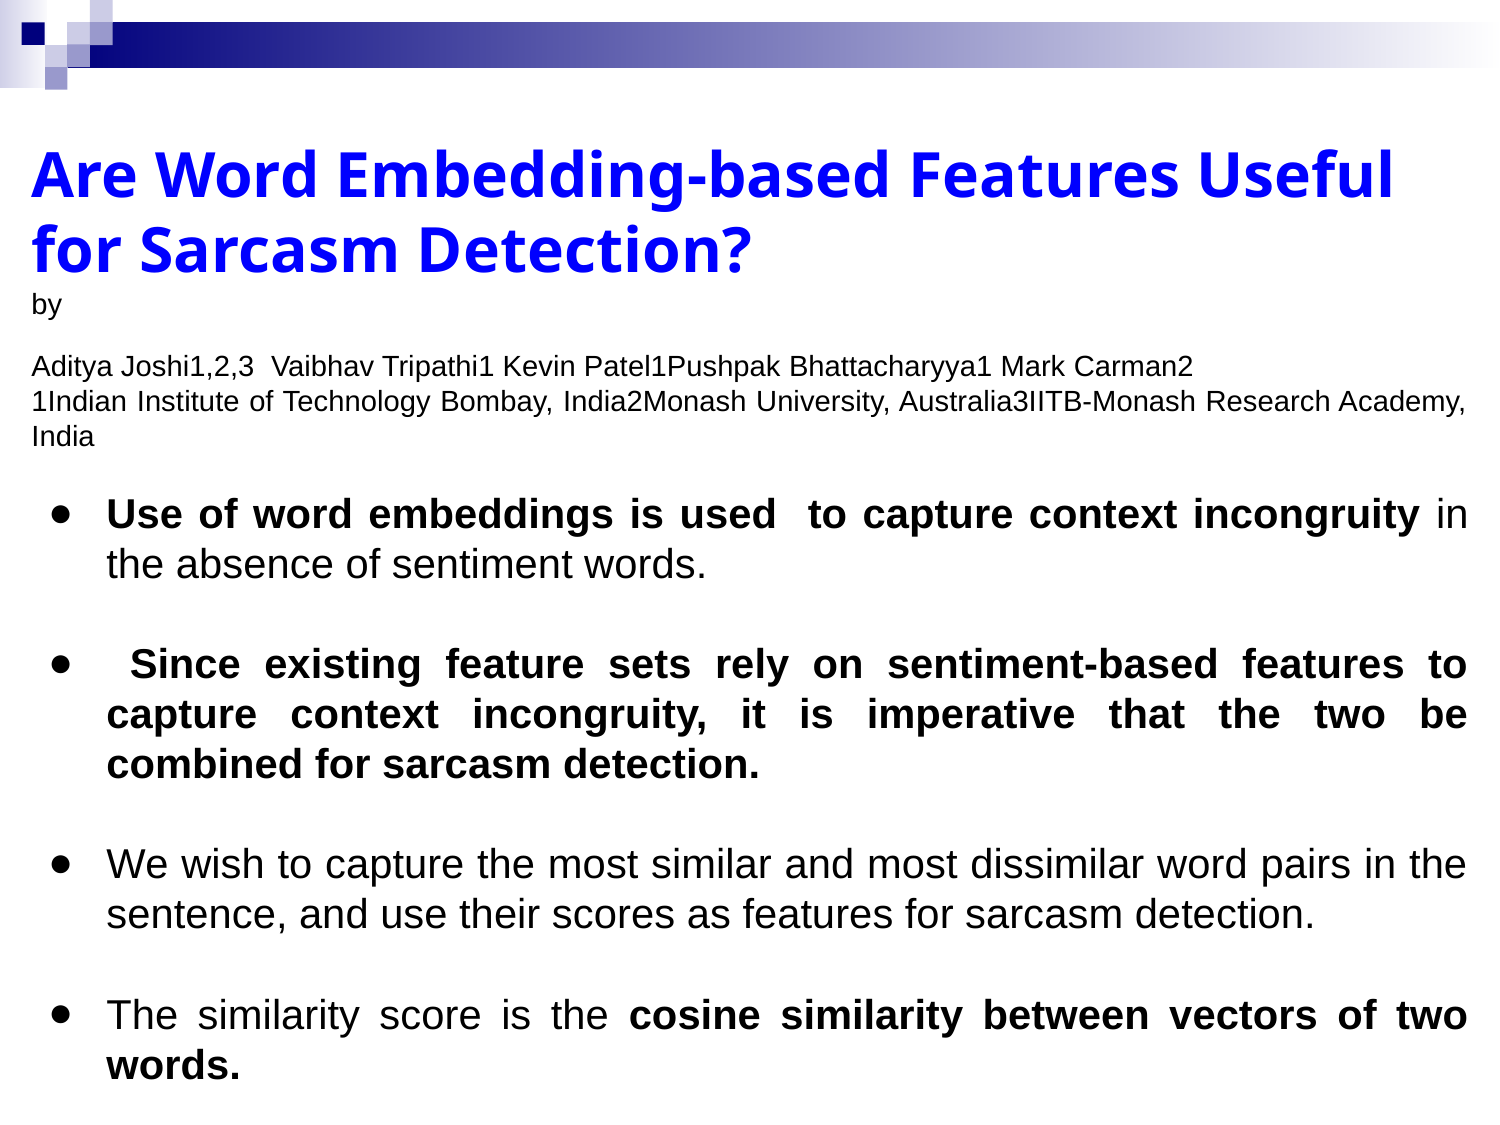

Are Word Embedding-based Features Useful for Sarcasm Detection?
by
Aditya Joshi1,2,3 Vaibhav Tripathi1 Kevin Patel1Pushpak Bhattacharyya1 Mark Carman2
1Indian Institute of Technology Bombay, India2Monash University, Australia3IITB-Monash Research Academy, India
Use of word embeddings is used to capture context incongruity in the absence of sentiment words.
 Since existing feature sets rely on sentiment-based features to capture context incongruity, it is imperative that the two be combined for sarcasm detection.
We wish to capture the most similar and most dissimilar word pairs in the sentence, and use their scores as features for sarcasm detection.
The similarity score is the cosine similarity between vectors of two words.